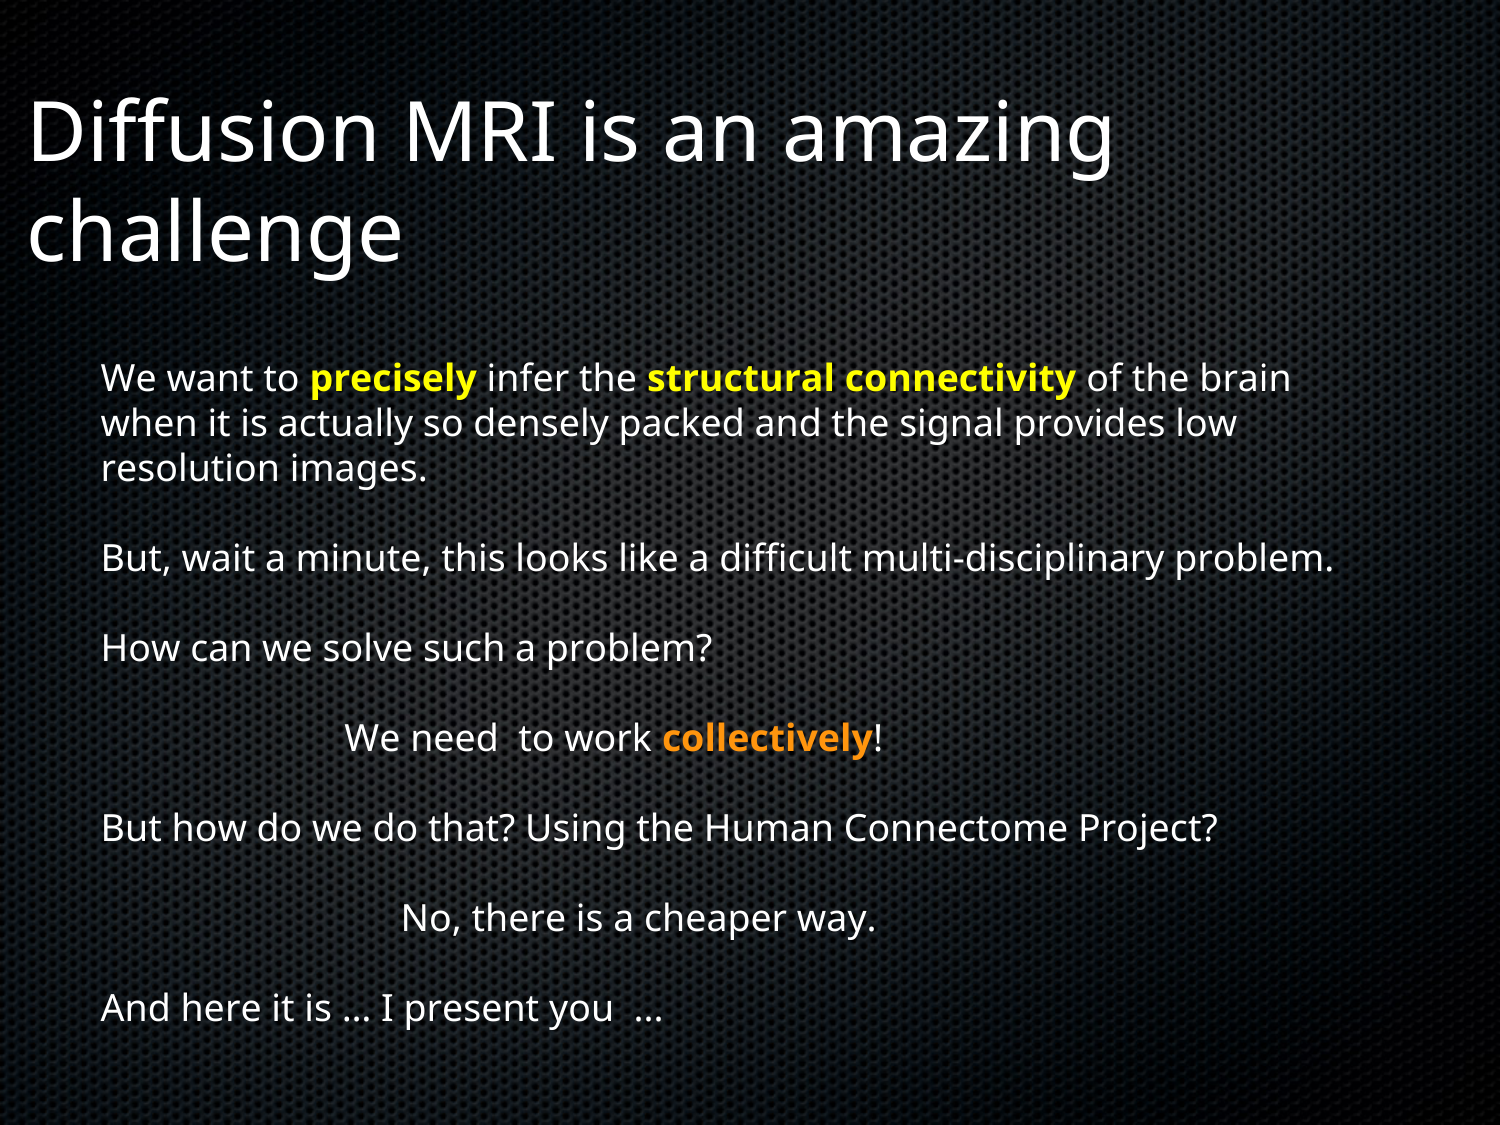

Diffusion MRI is an amazing
challenge
We want to precisely infer the structural connectivity of the brain
when it is actually so densely packed and the signal provides low
resolution images.
But, wait a minute, this looks like a difficult multi-disciplinary problem.
How can we solve such a problem?
 We need to work collectively!
But how do we do that? Using the Human Connectome Project?
		No, there is a cheaper way.
And here it is … I present you ...